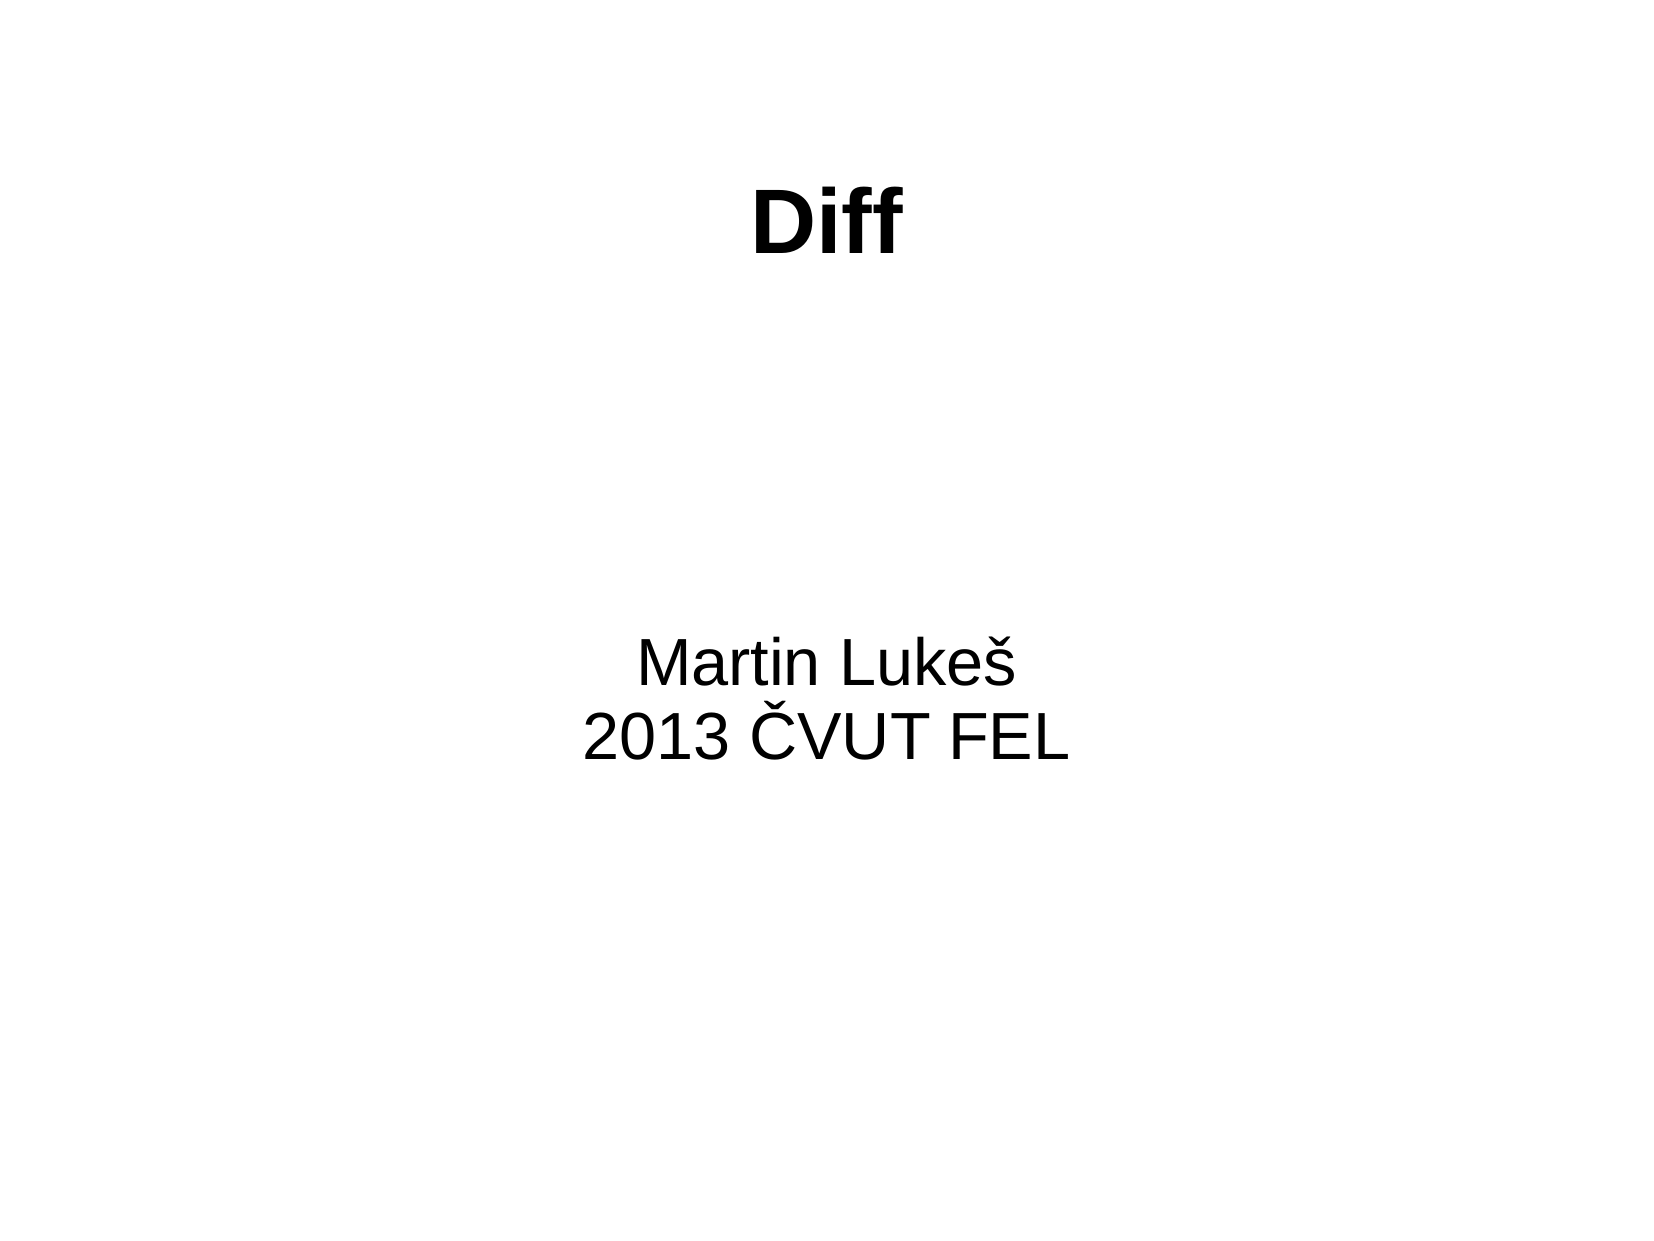

# Diff
Martin Lukeš
2013 ČVUT FEL